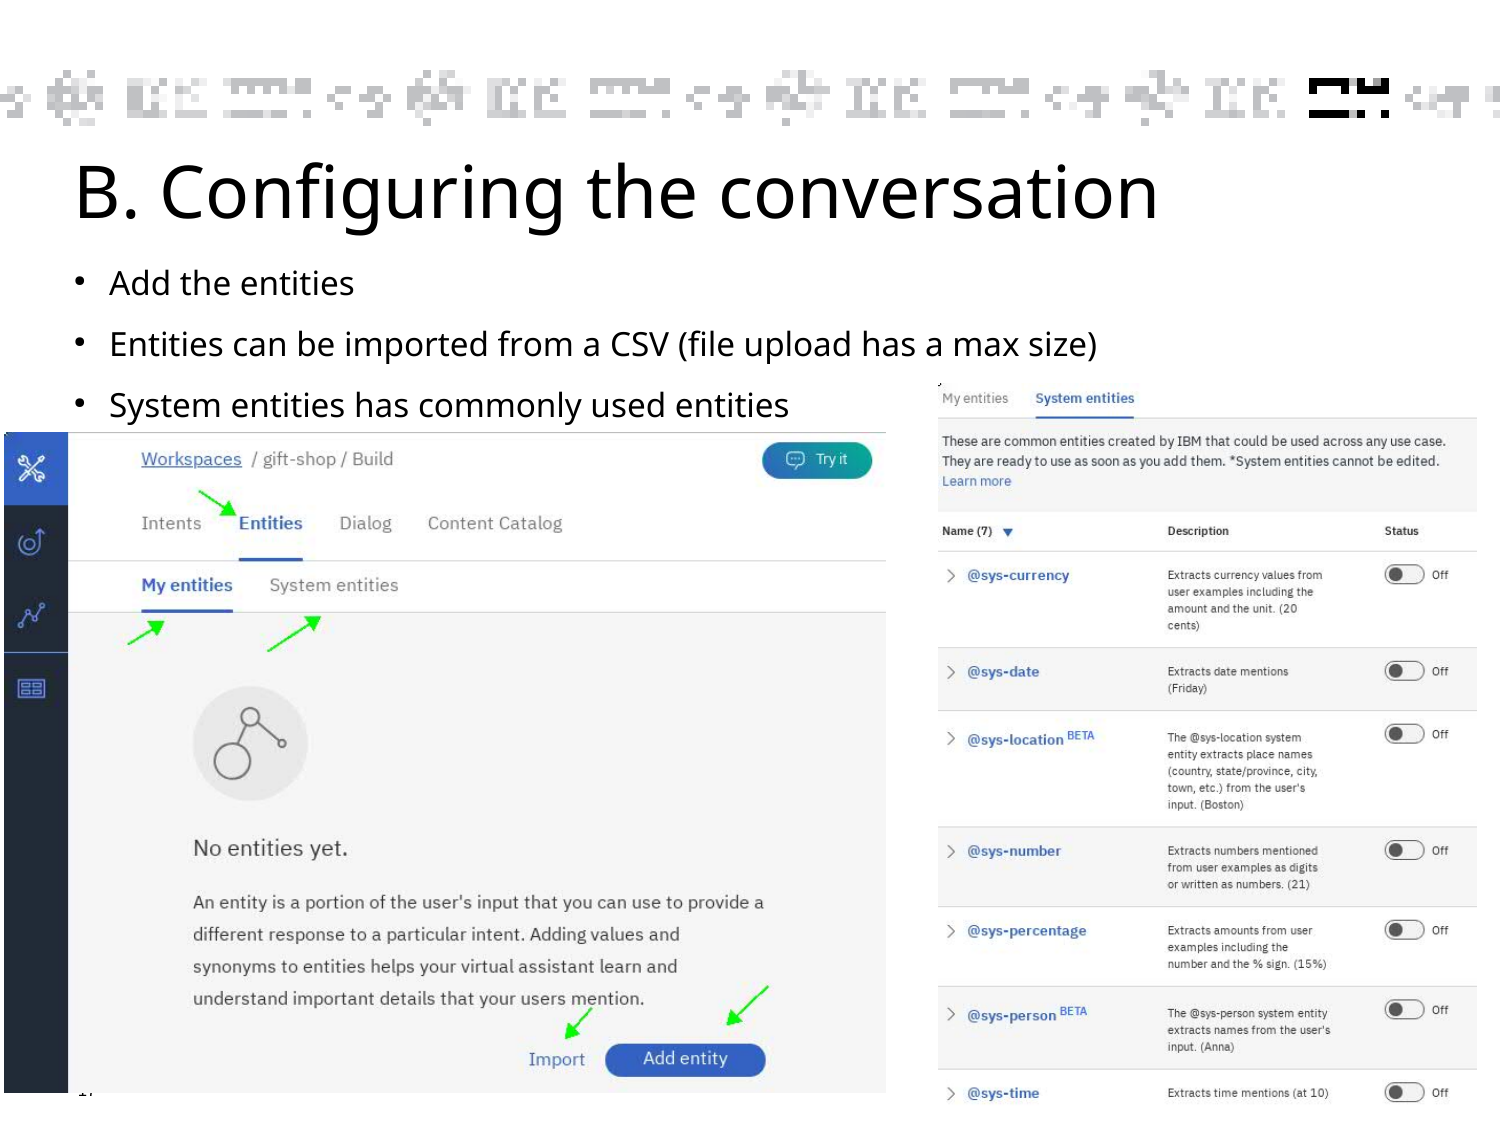

# B. Configuring the conversation
Add the entities
Entities can be imported from a CSV (file upload has a max size)
System entities has commonly used entities
17